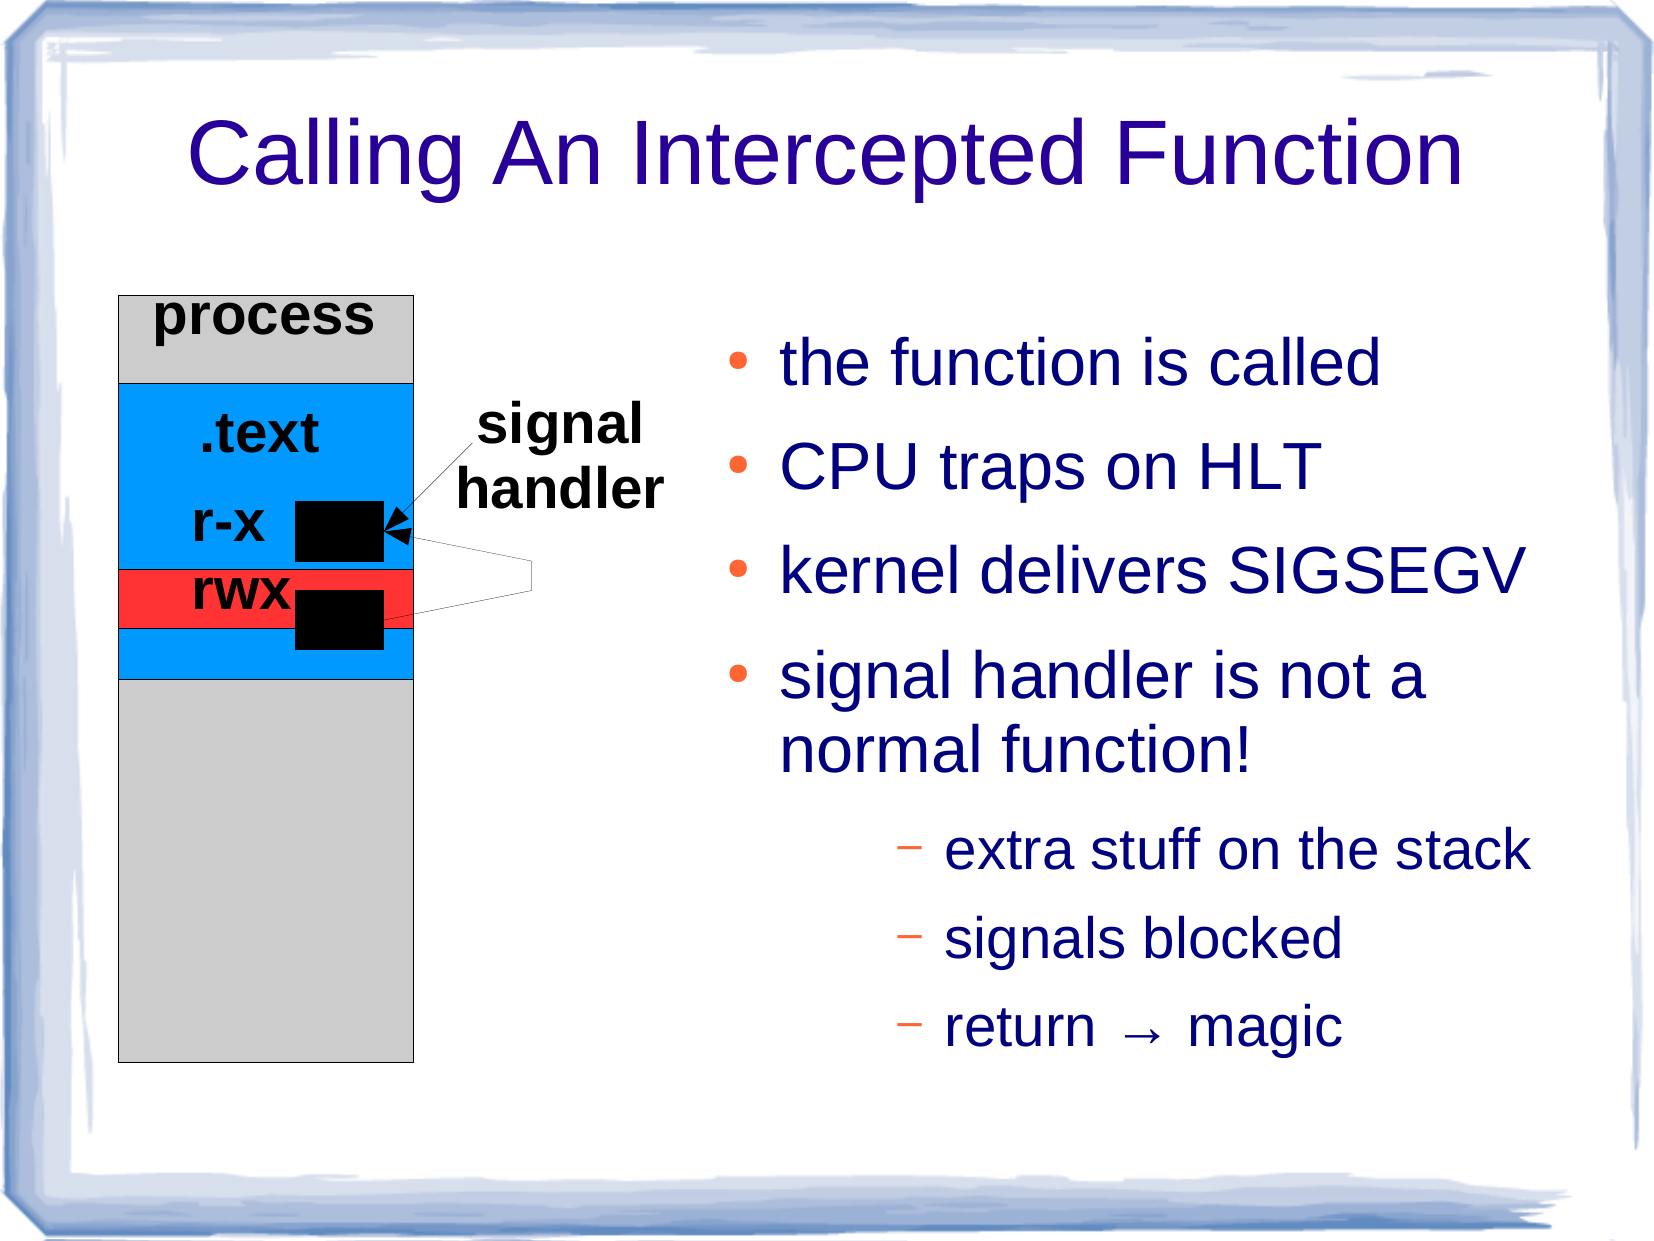

# Calling An Intercepted Function
process
.text
rwx
the function is called
CPU traps on HLT
kernel delivers SIGSEGV
signal handler is not a normal function!
extra stuff on the stack
signals blocked
return → magic
signal
handler
r-x